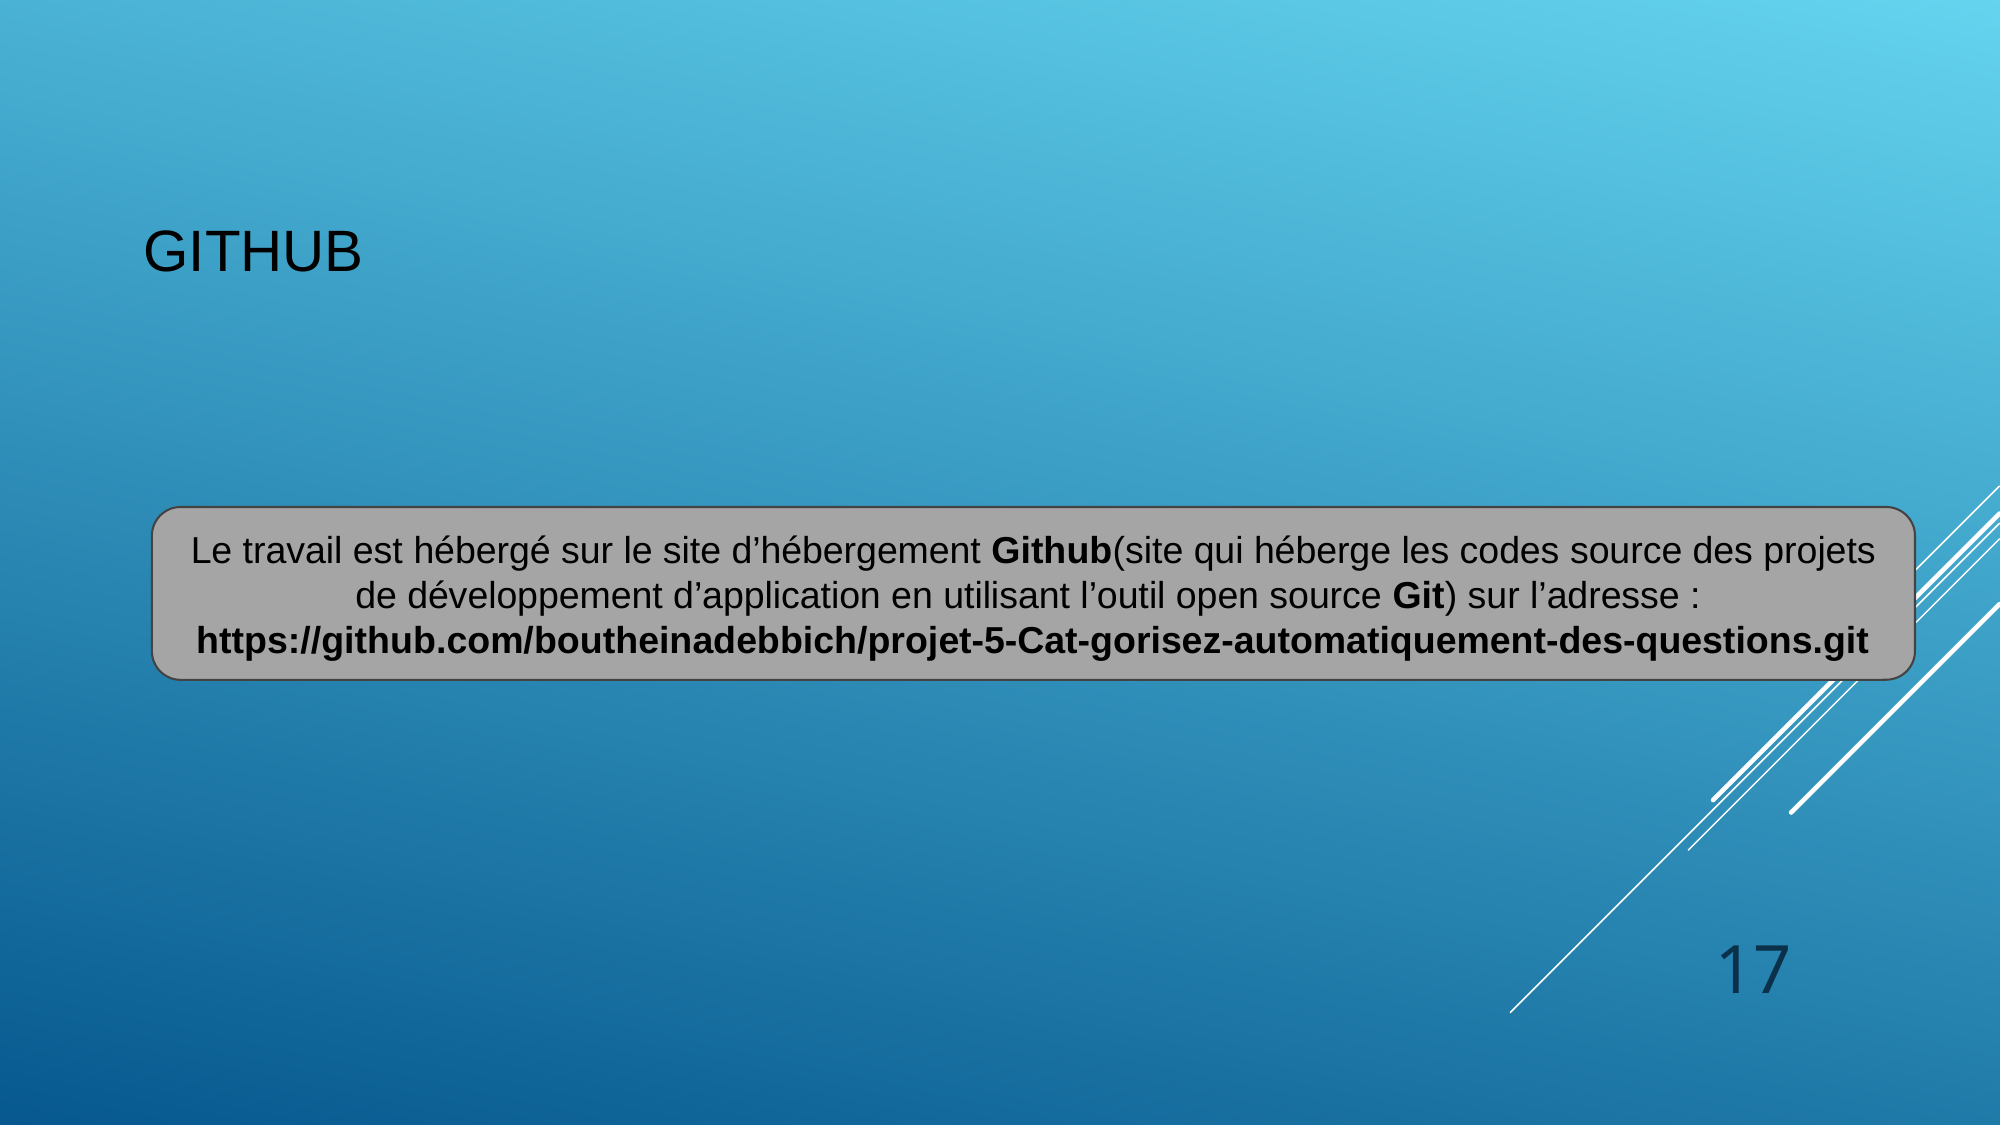

# github
Le travail est hébergé sur le site d’hébergement Github(site qui héberge les codes source des projets de développement d’application en utilisant l’outil open source Git) sur l’adresse :
https://github.com/boutheinadebbich/projet-5-Cat-gorisez-automatiquement-des-questions.git